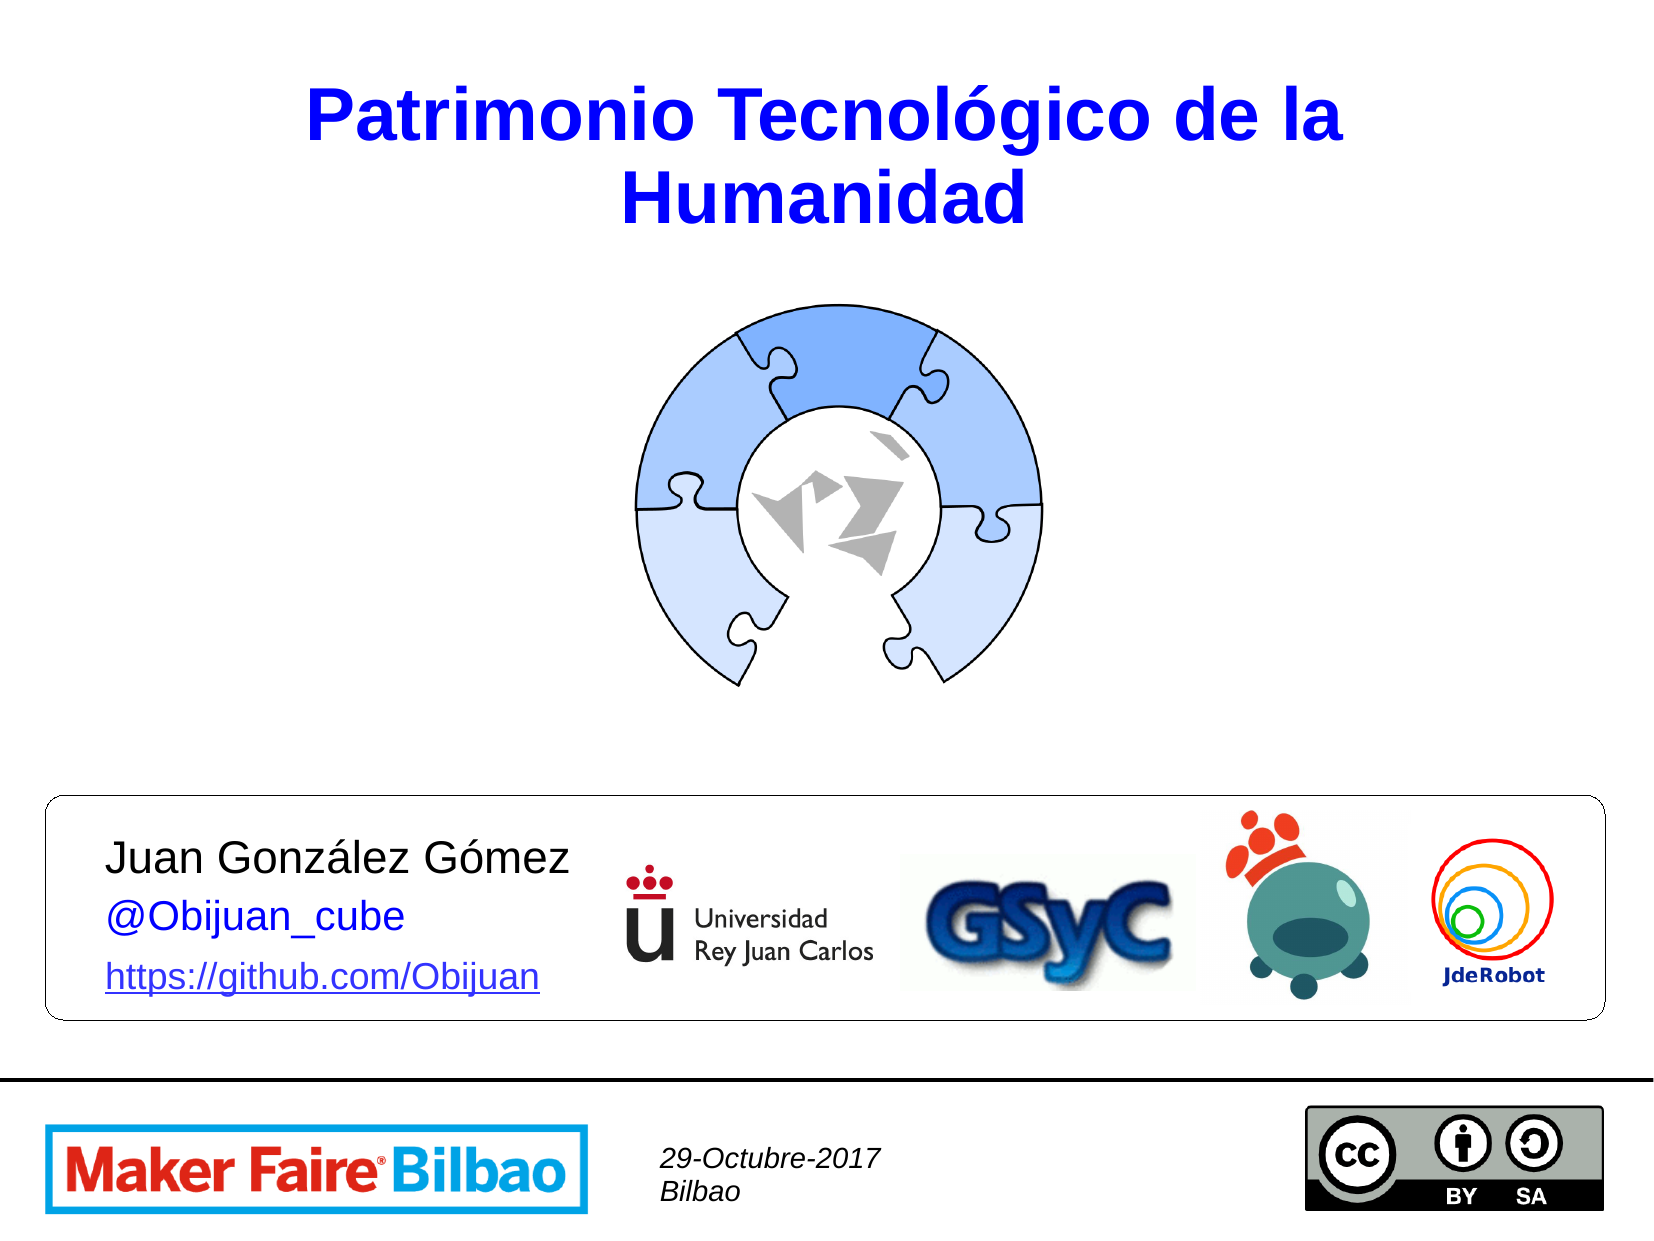

# Patrimonio Tecnológico de la Humanidad
Juan González Gómez
@Obijuan_cube
https://github.com/Obijuan
29-Octubre-2017
Bilbao